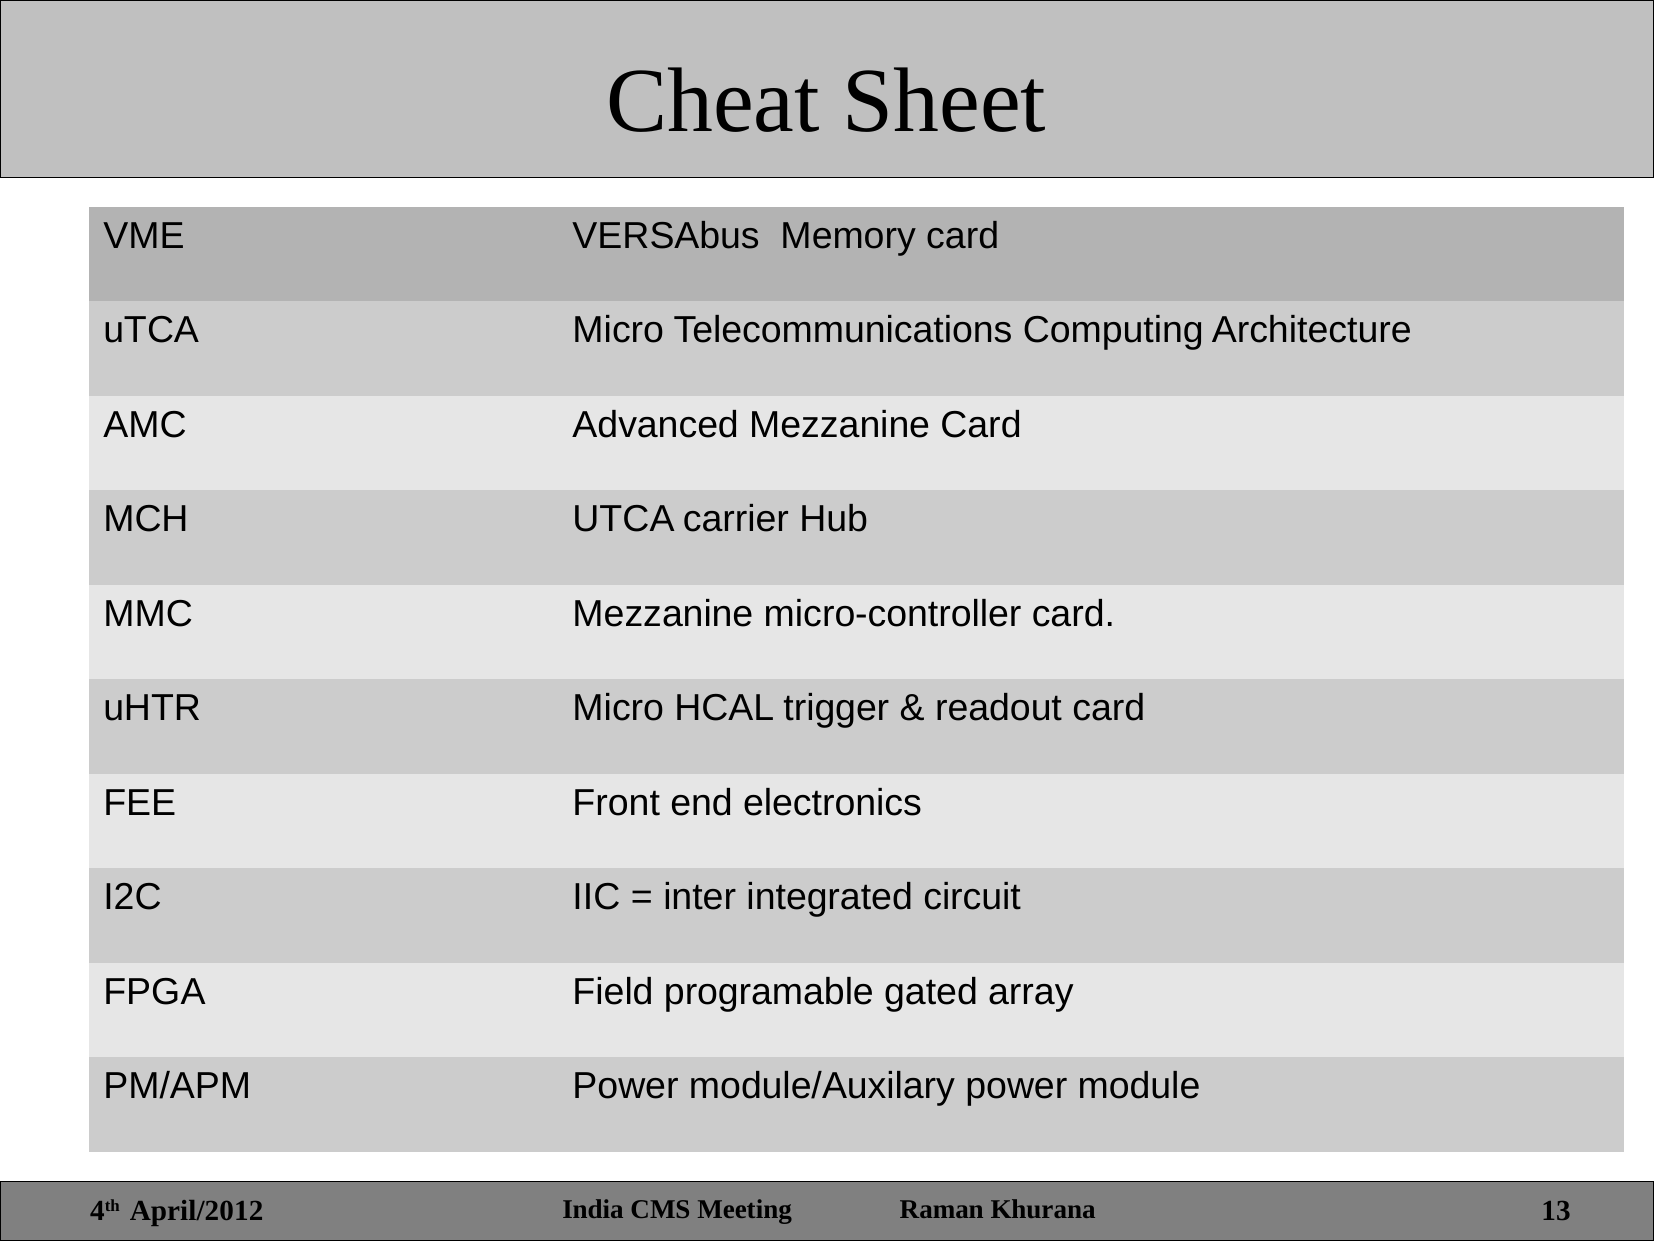

# Cheat Sheet
| VME | VERSAbus Memory card |
| --- | --- |
| uTCA | Micro Telecommunications Computing Architecture |
| AMC | Advanced Mezzanine Card |
| MCH | UTCA carrier Hub |
| MMC | Mezzanine micro-controller card. |
| uHTR | Micro HCAL trigger & readout card |
| FEE | Front end electronics |
| I2C | IIC = inter integrated circuit |
| FPGA | Field programable gated array |
| PM/APM | Power module/Auxilary power module |
13